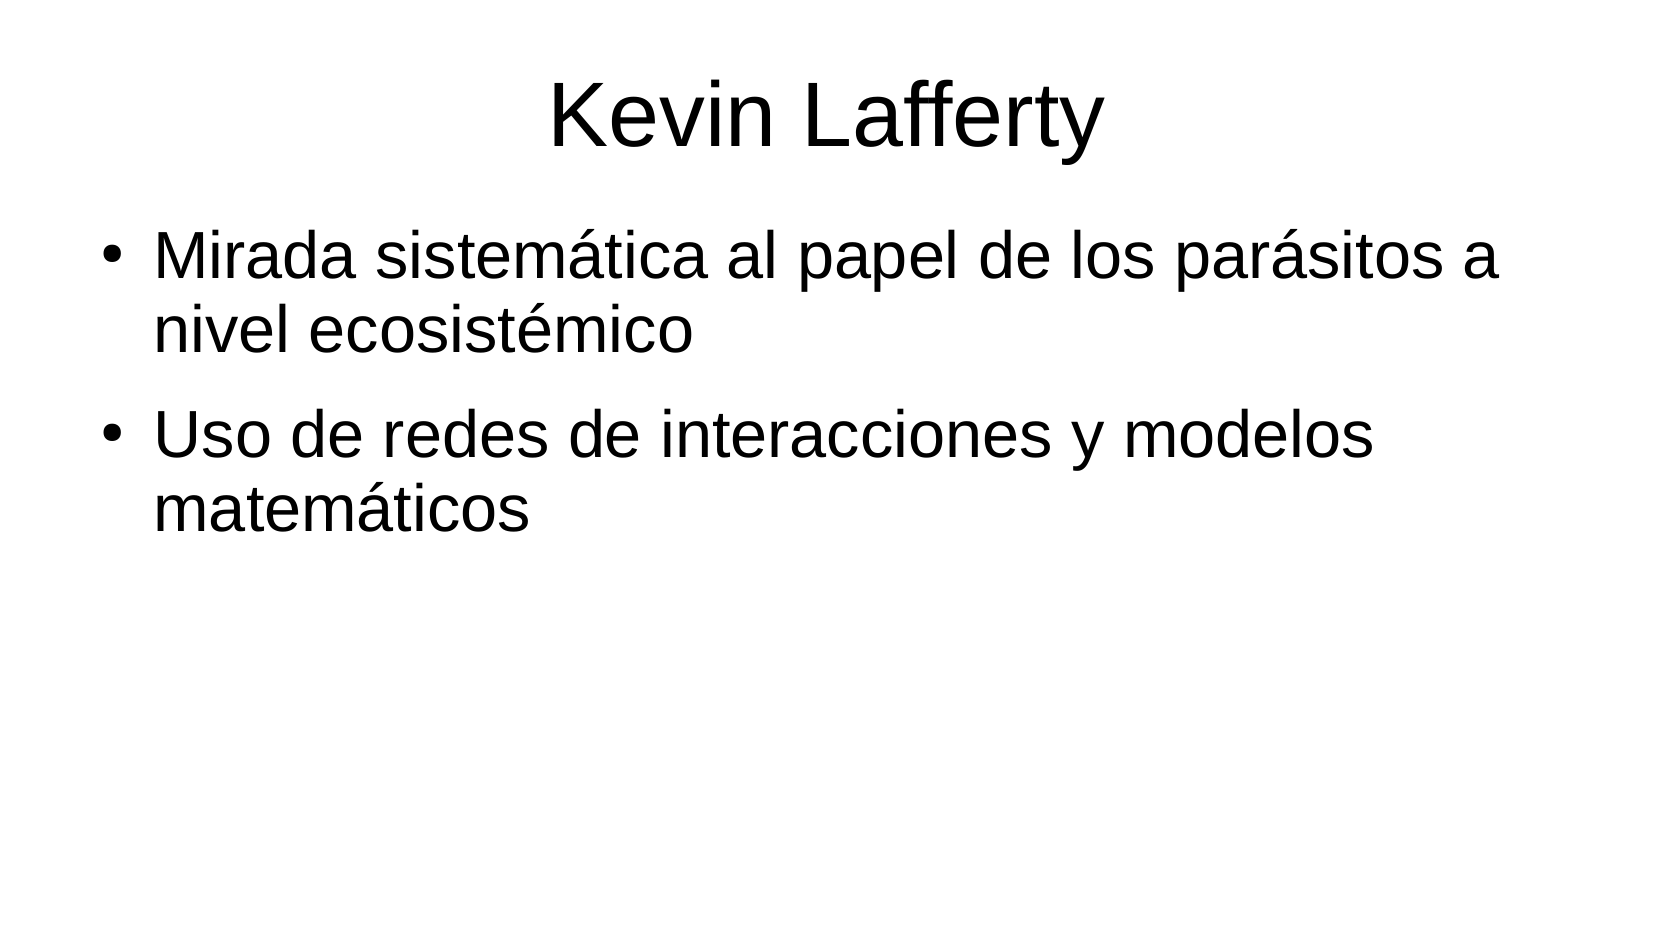

# Kevin Lafferty
Mirada sistemática al papel de los parásitos a nivel ecosistémico
Uso de redes de interacciones y modelos matemáticos